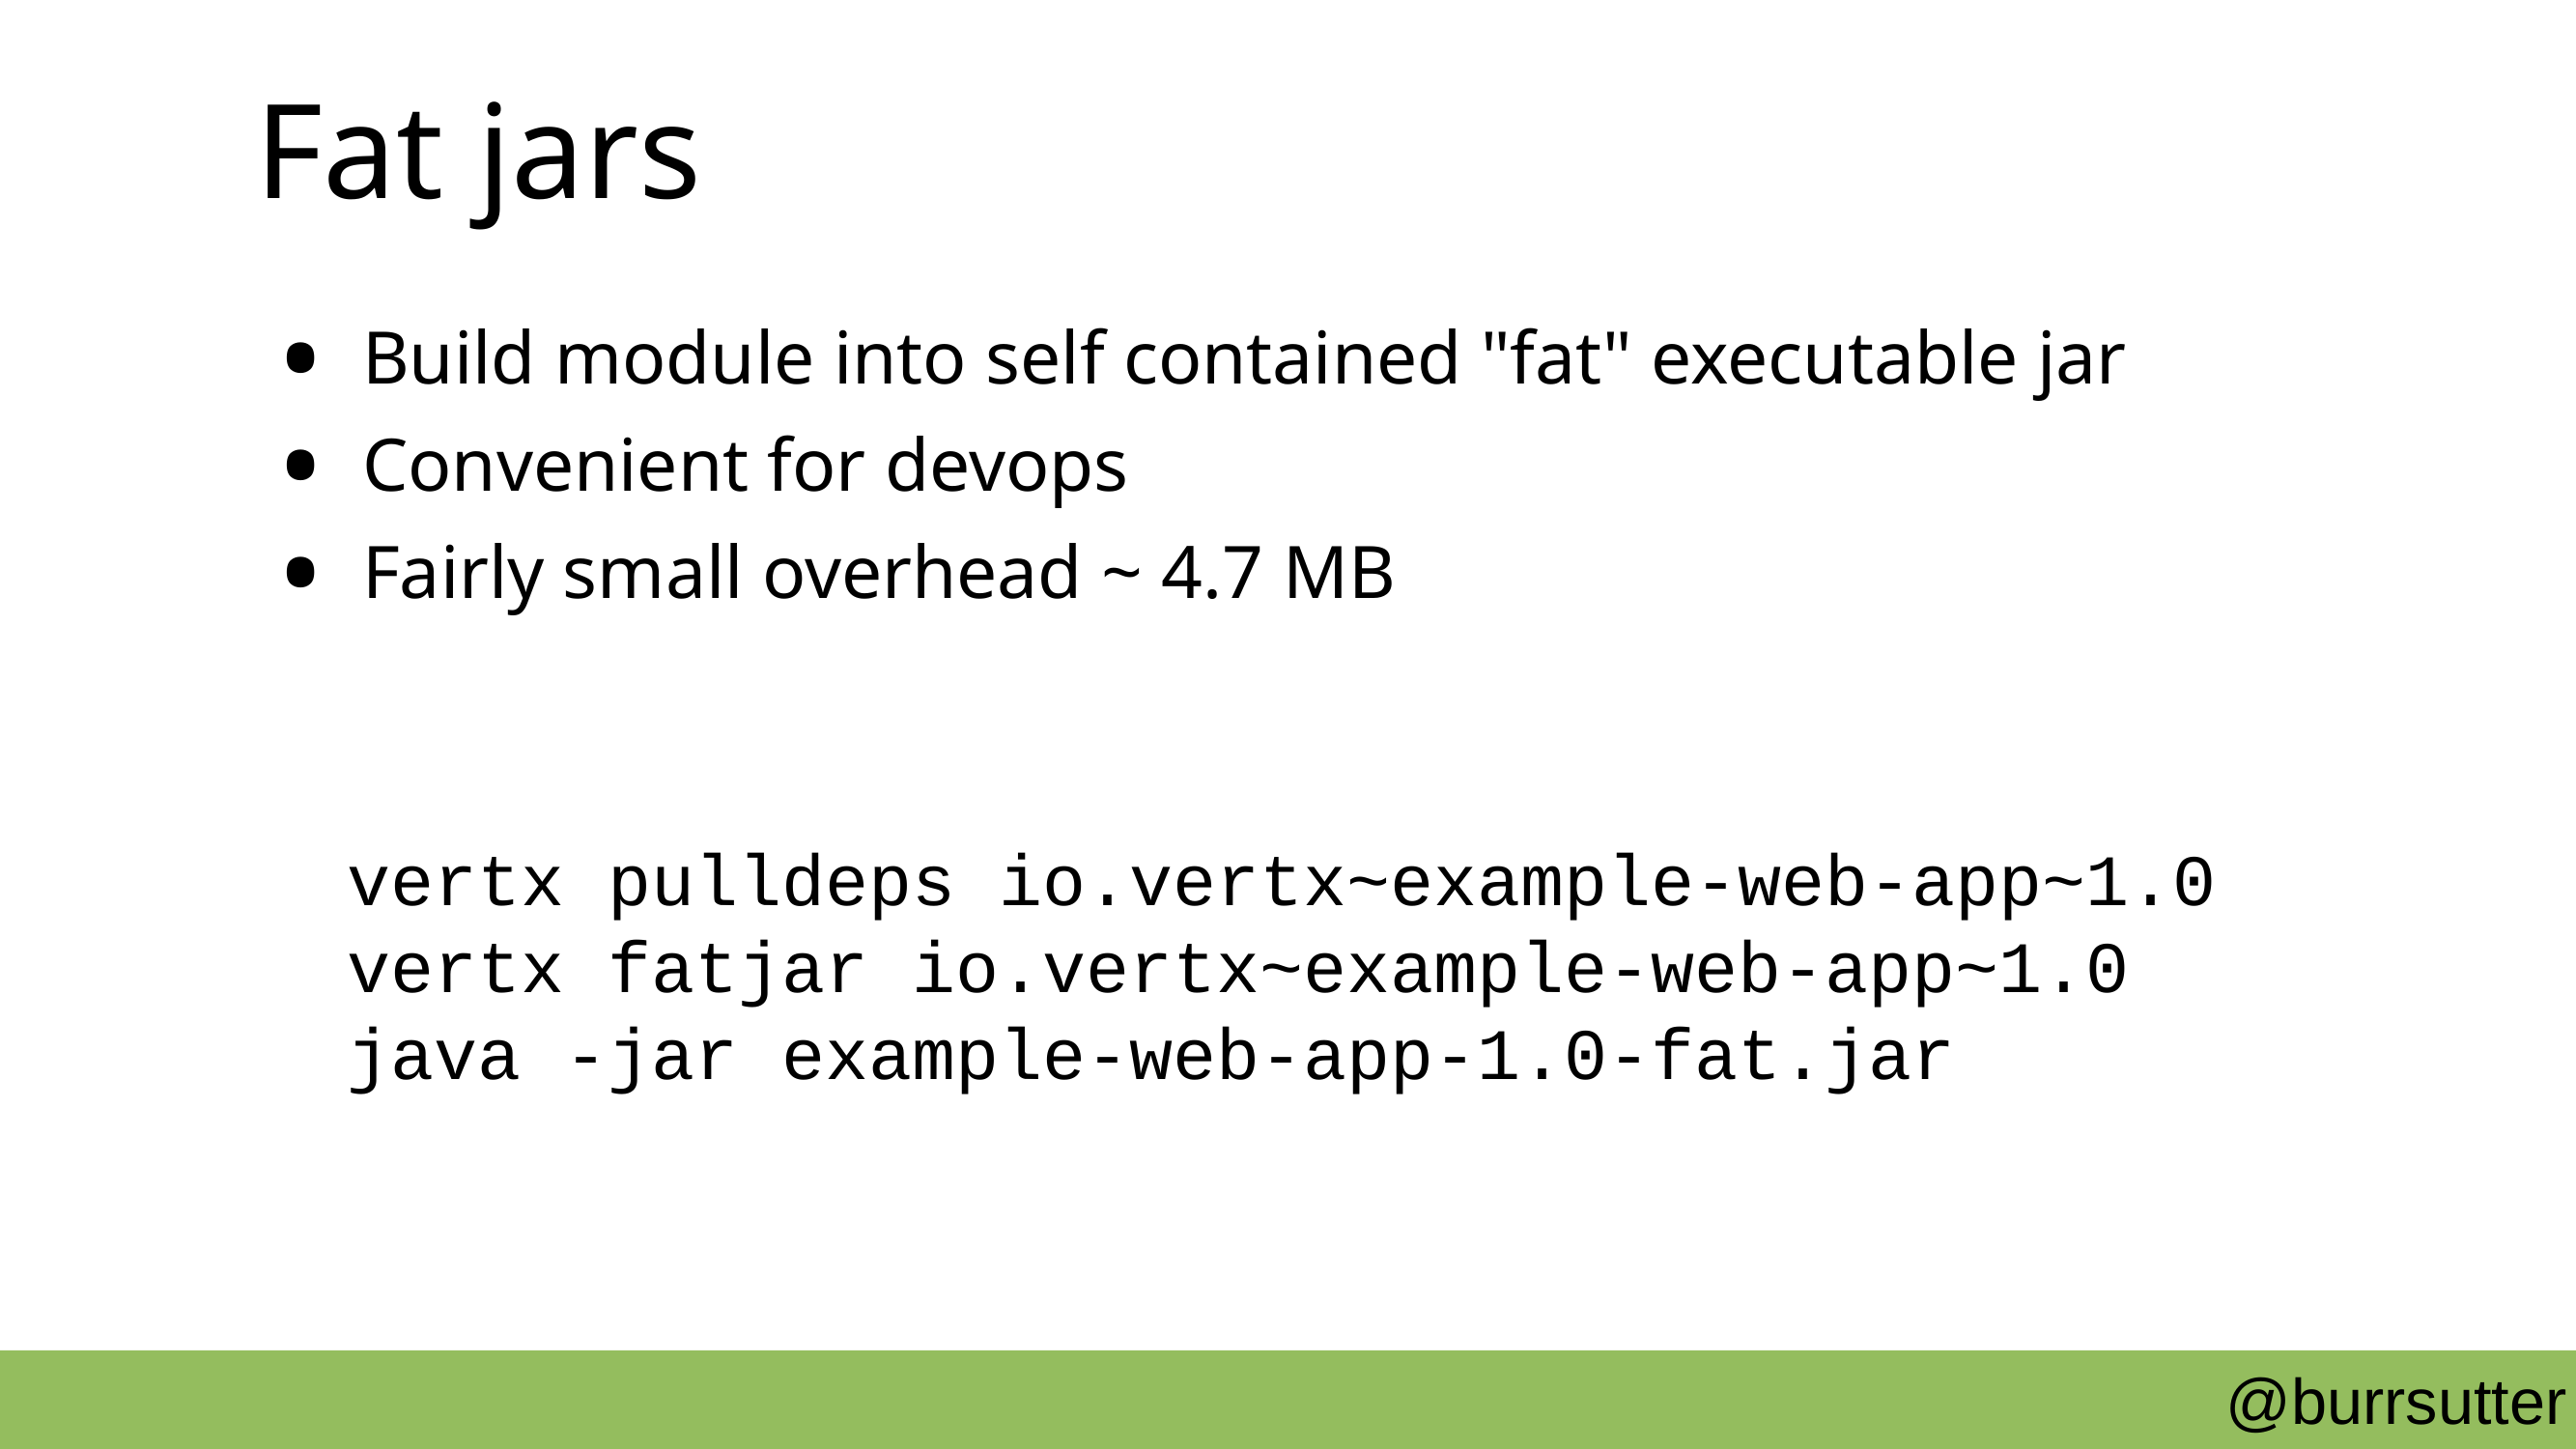

# Fat jars
Build module into self contained "fat" executable jar
Convenient for devops
Fairly small overhead ~ 4.7 MB
vertx pulldeps io.vertx~example-web-app~1.0
vertx fatjar io.vertx~example-web-app~1.0
java -jar example-web-app-1.0-fat.jar